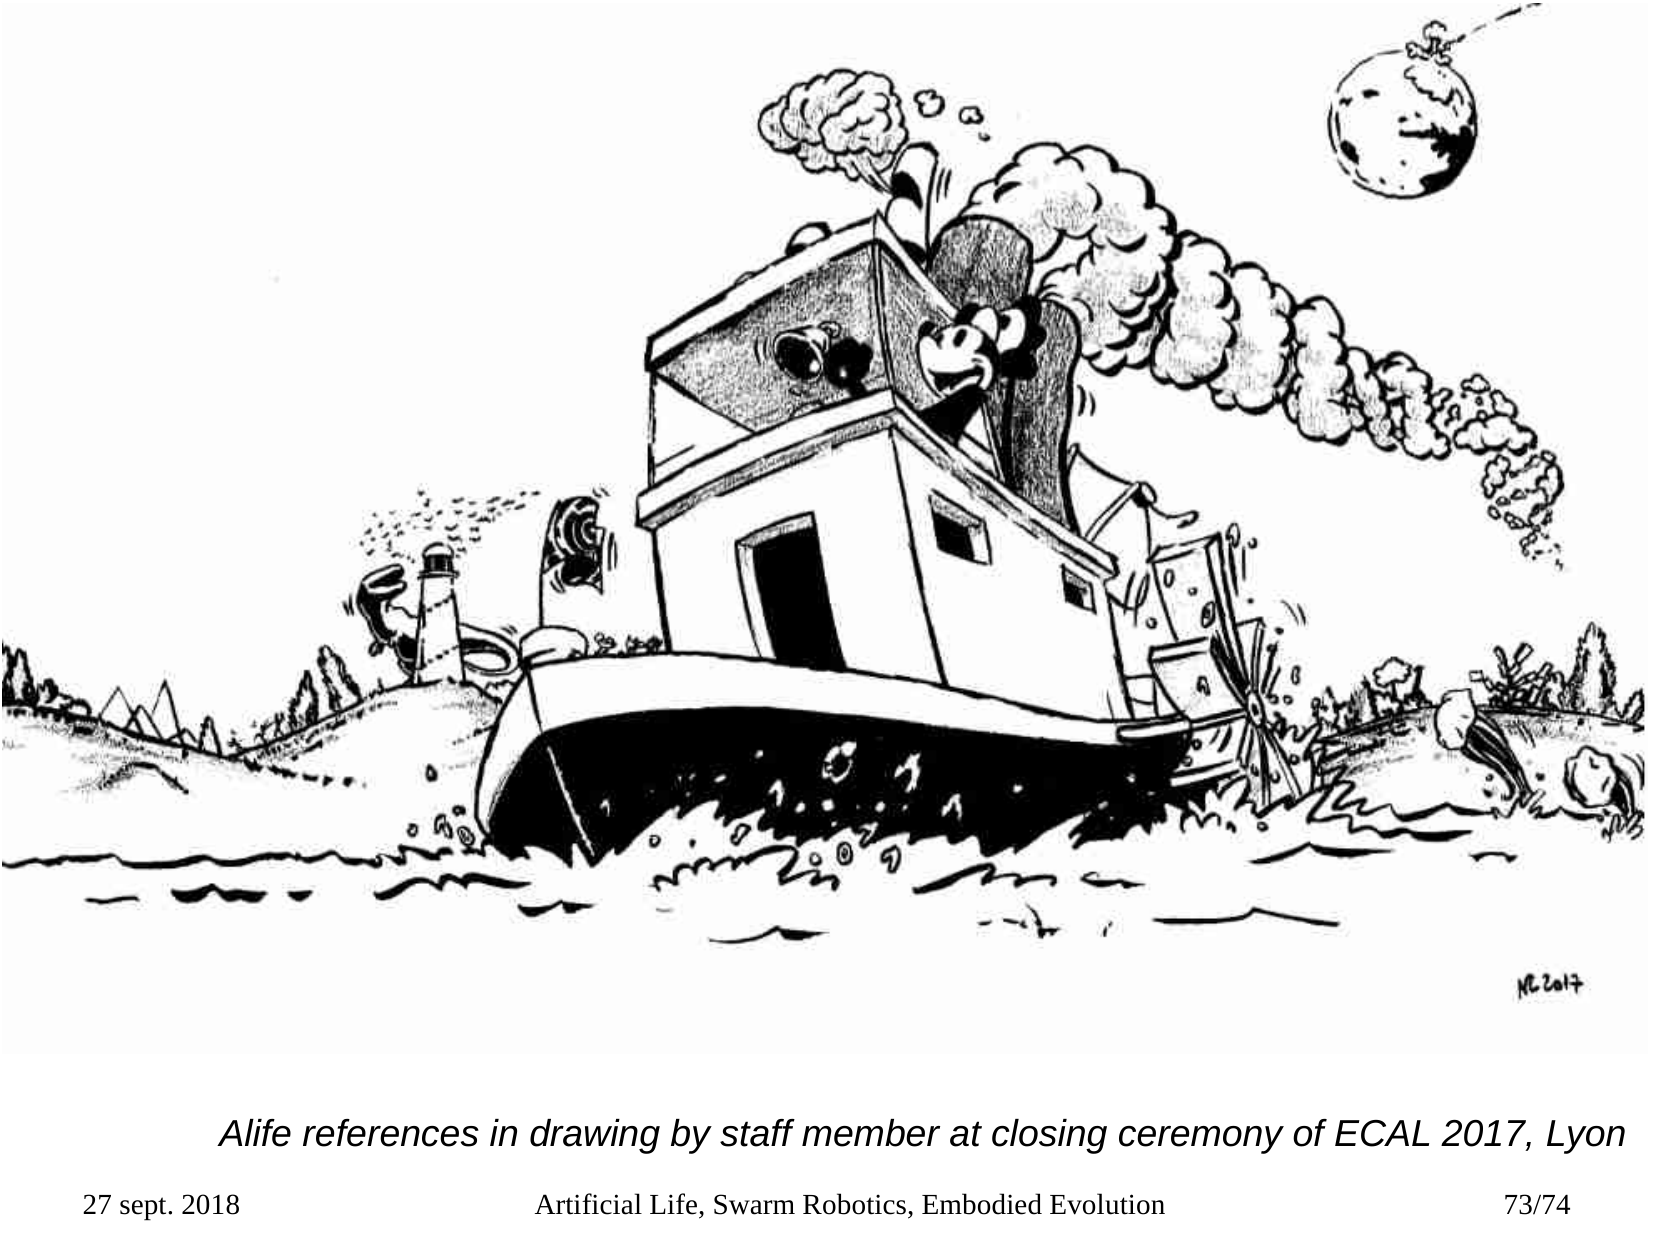

Alife references in drawing by staff member at closing ceremony of ECAL 2017, Lyon
27 sept. 2018
Artificial Life, Swarm Robotics, Embodied Evolution
73